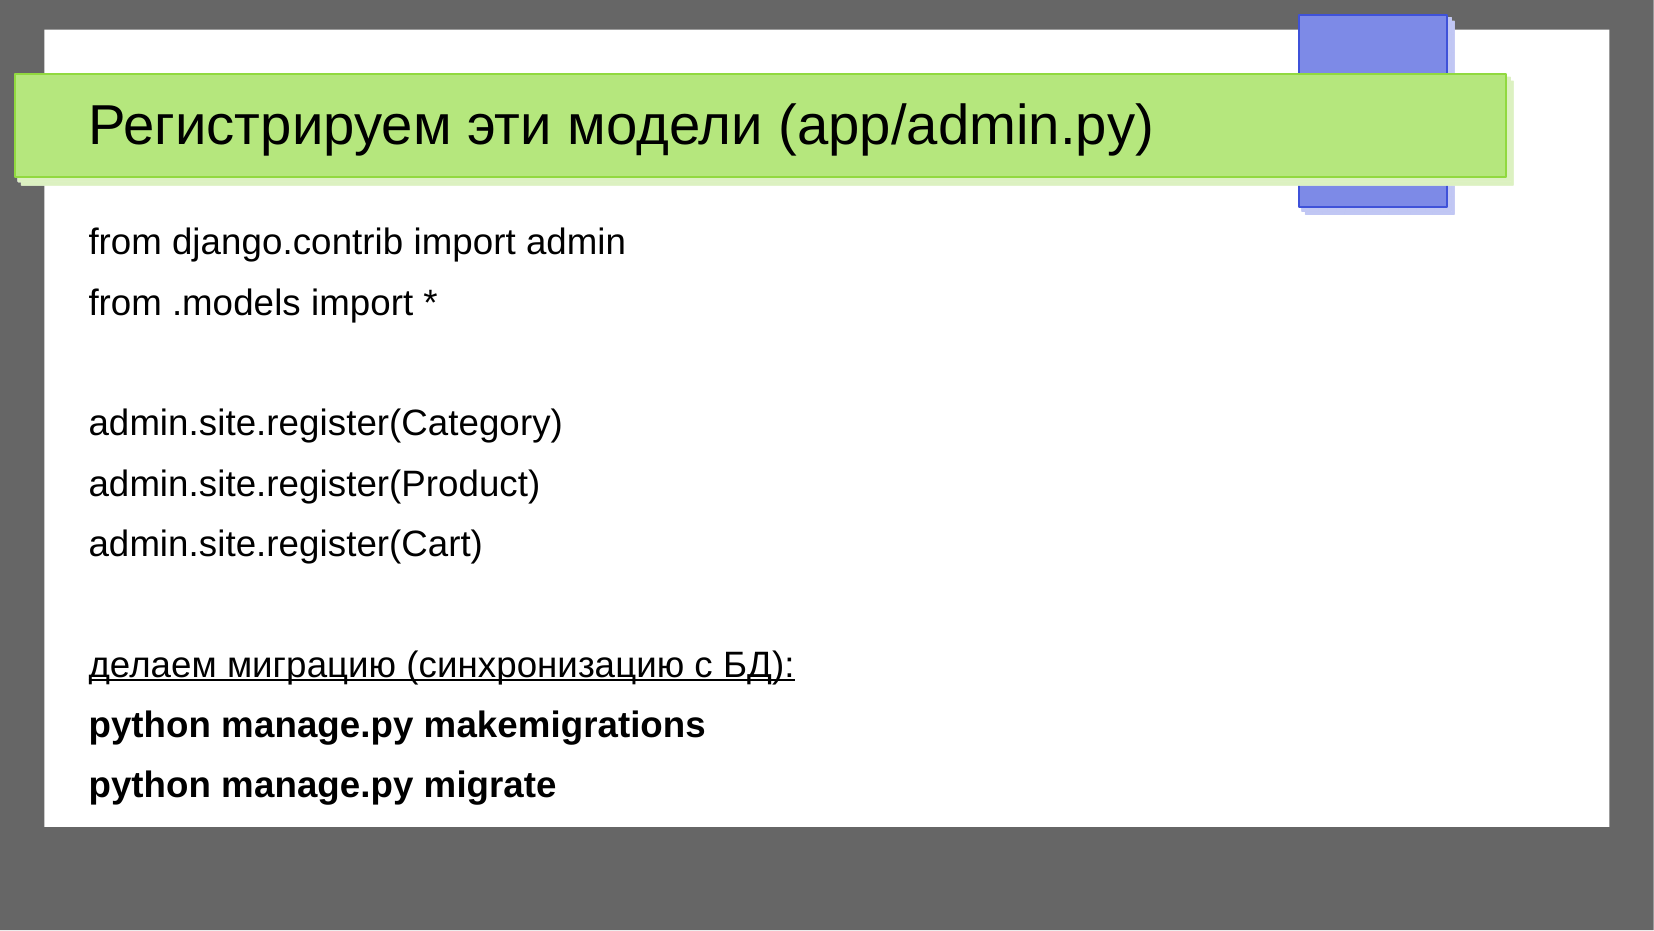

# Регистрируем эти модели (app/admin.py)
from django.contrib import admin
from .models import *
admin.site.register(Category)
admin.site.register(Product)
admin.site.register(Cart)
делаем миграцию (синхронизацию с БД):
python manage.py makemigrations
python manage.py migrate